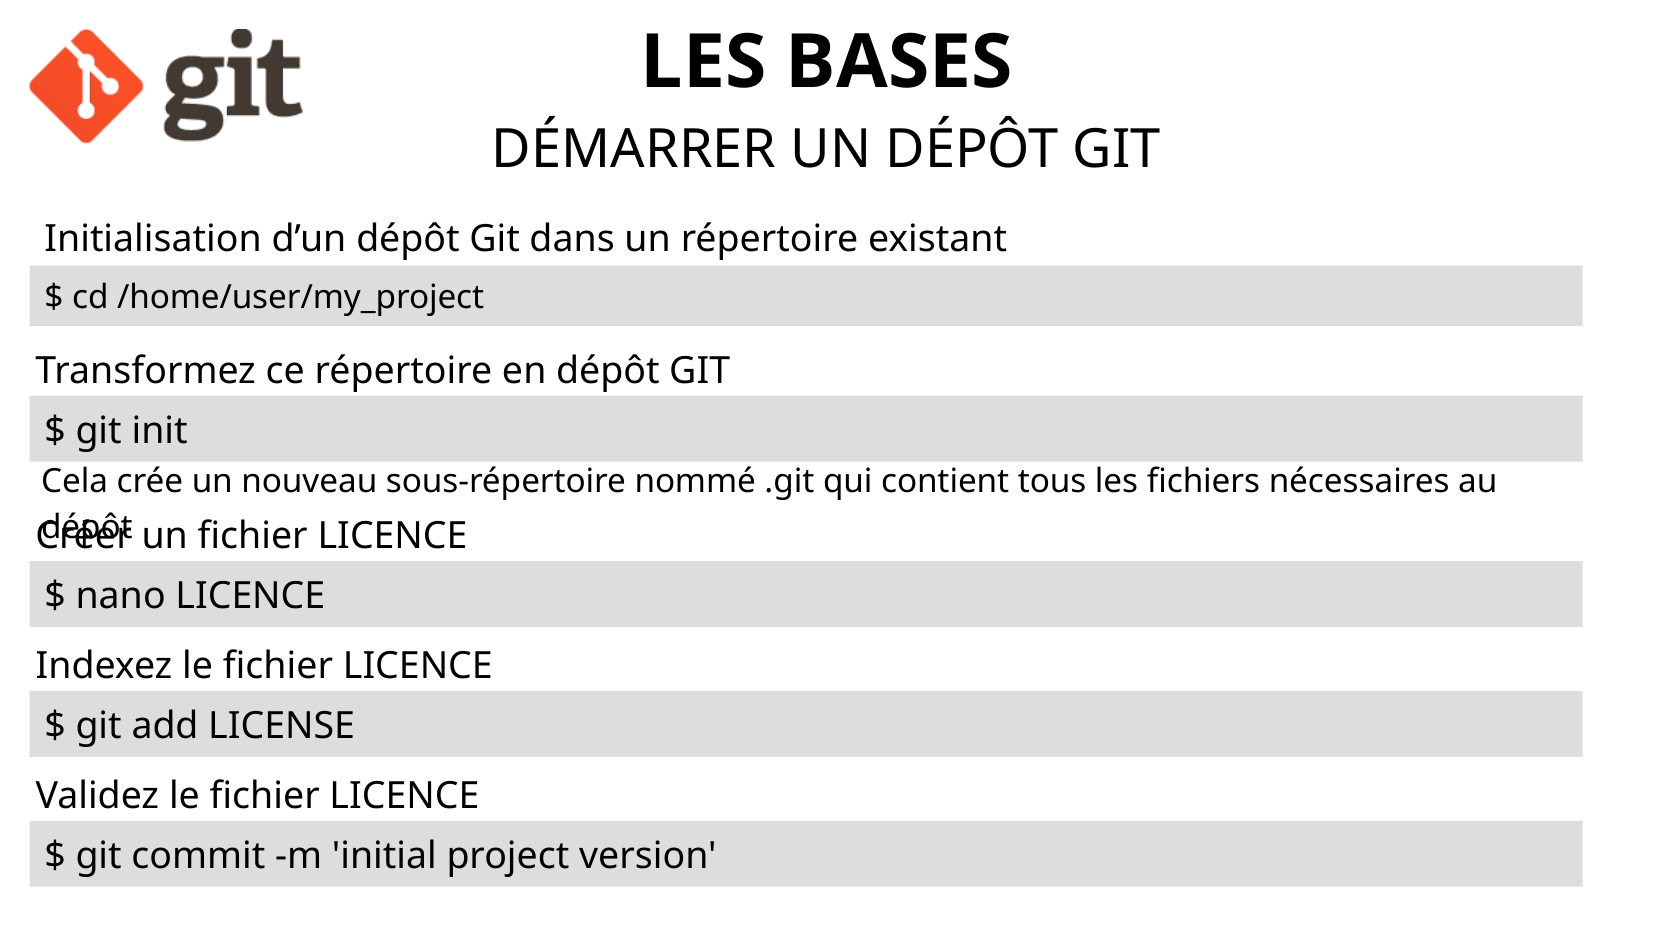

Les bases
Démarrer un dépôt Git
Initialisation d’un dépôt Git dans un répertoire existant
$ cd /home/user/my_project
Transformez ce répertoire en dépôt GIT
$ git init
Cela crée un nouveau sous-répertoire nommé .git qui contient tous les fichiers nécessaires au dépôt
Créer un fichier LICENCE
$ nano LICENCE
Indexez le fichier LICENCE
$ git add LICENSE
Validez le fichier LICENCE
$ git commit -m 'initial project version'